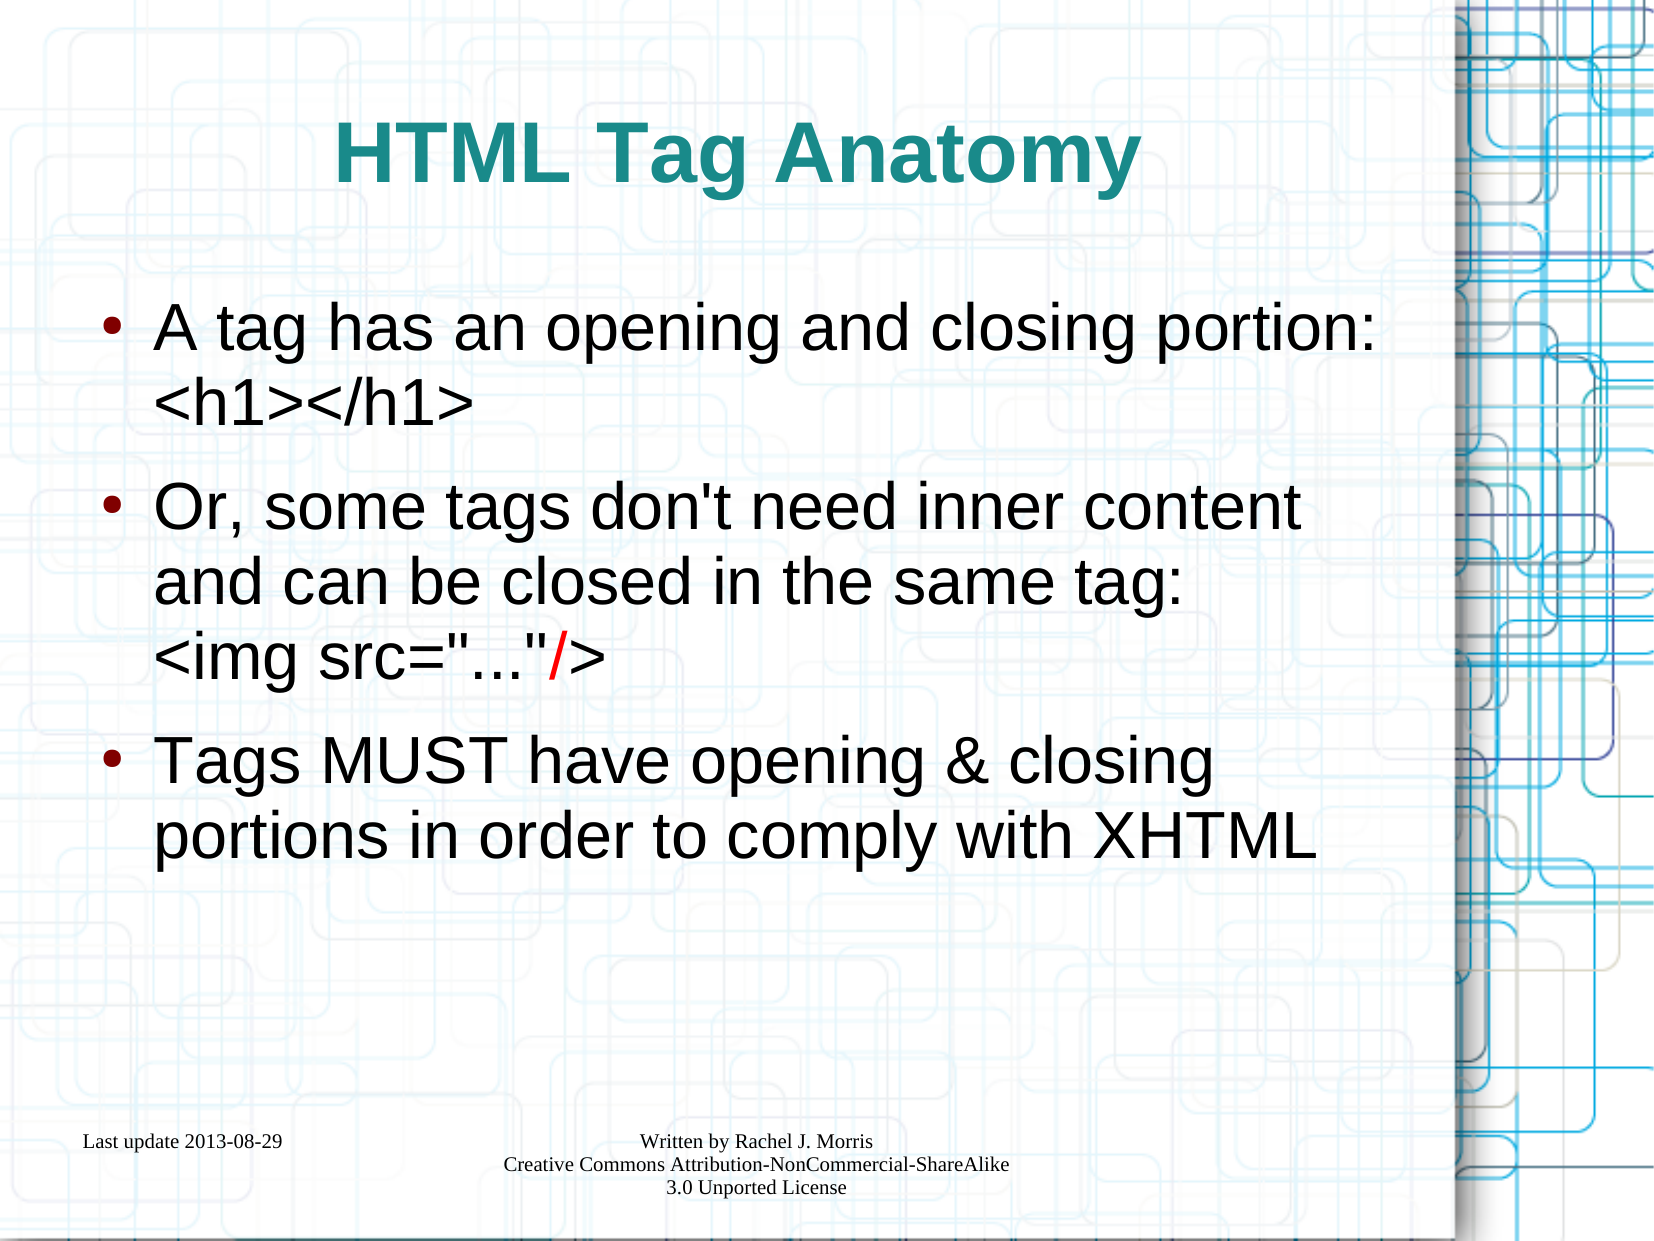

# HTML Tag Anatomy
A tag has an opening and closing portion:
<h1></h1>
Or, some tags don't need inner content and can be closed in the same tag:
<img src="..."/>
Tags MUST have opening & closing portions in order to comply with XHTML